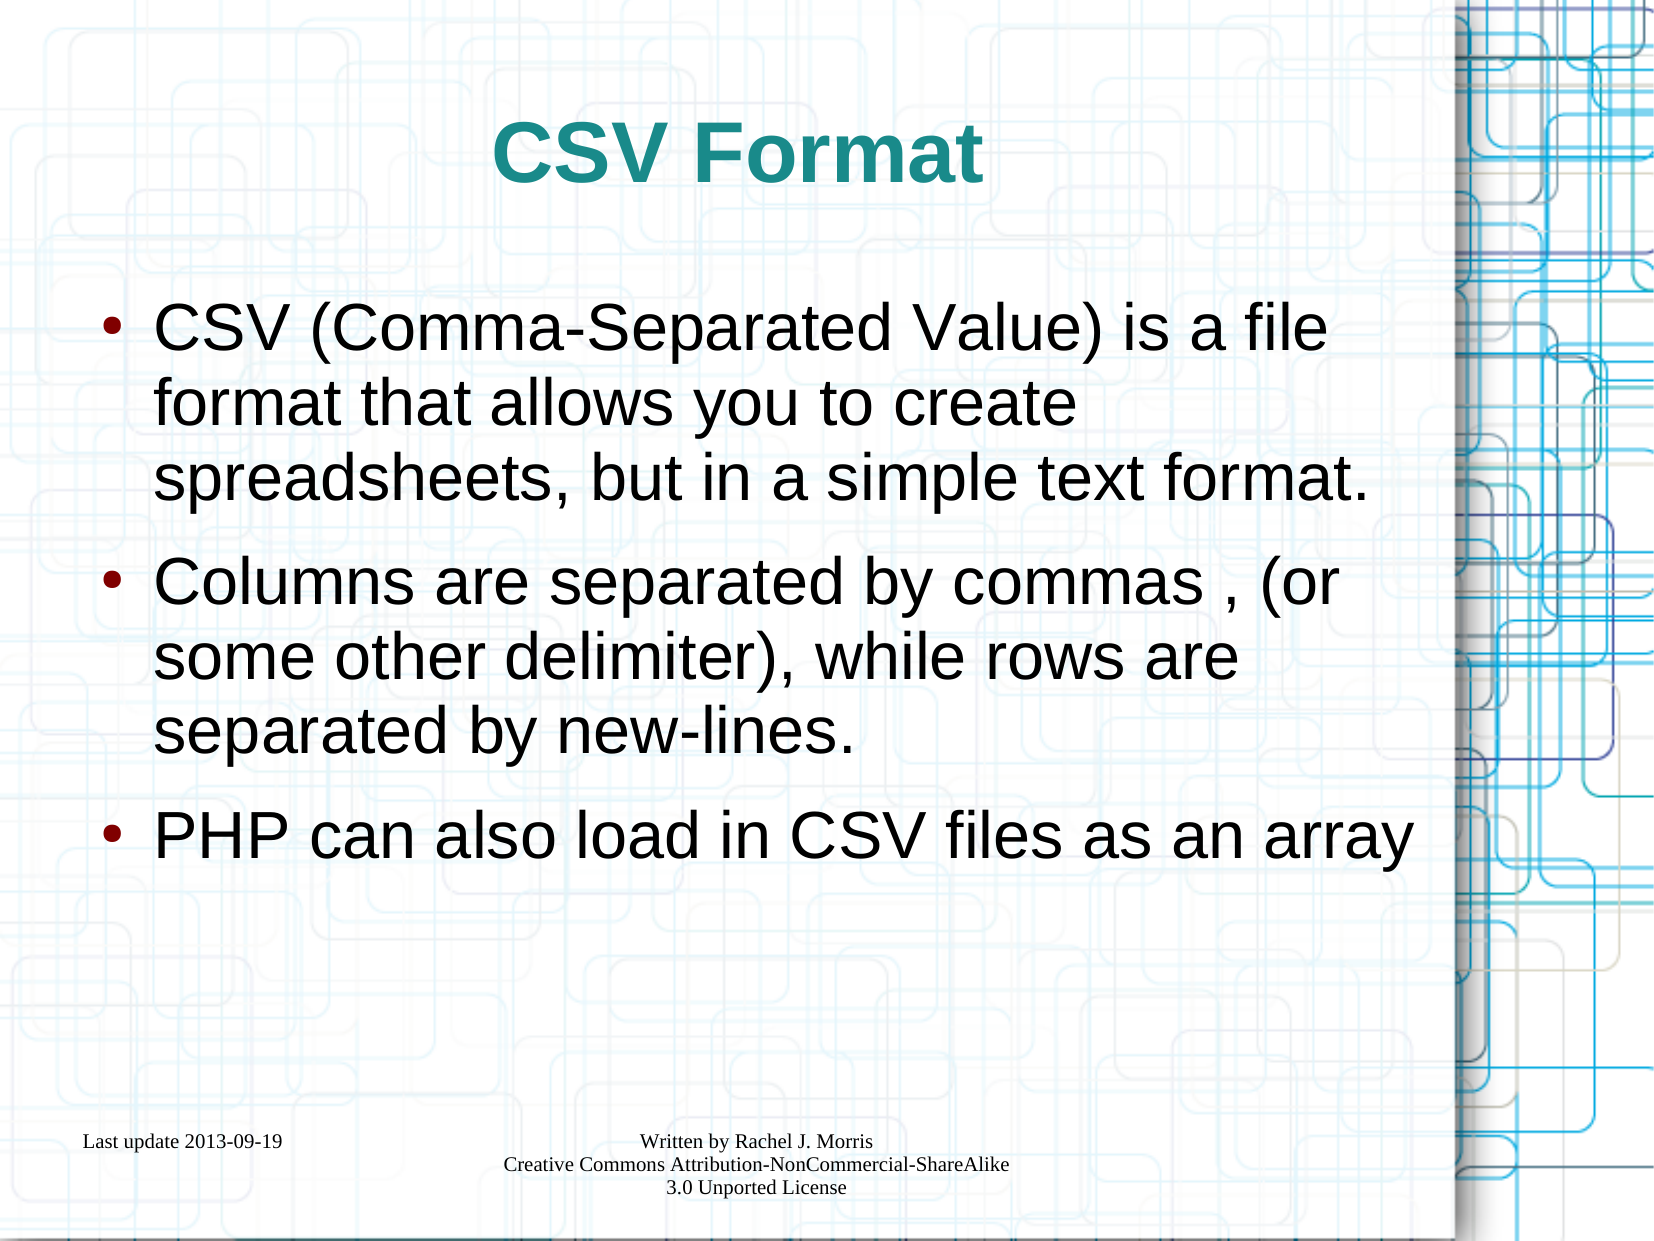

# CSV Format
CSV (Comma-Separated Value) is a file format that allows you to create spreadsheets, but in a simple text format.
Columns are separated by commas , (or some other delimiter), while rows are separated by new-lines.
PHP can also load in CSV files as an array